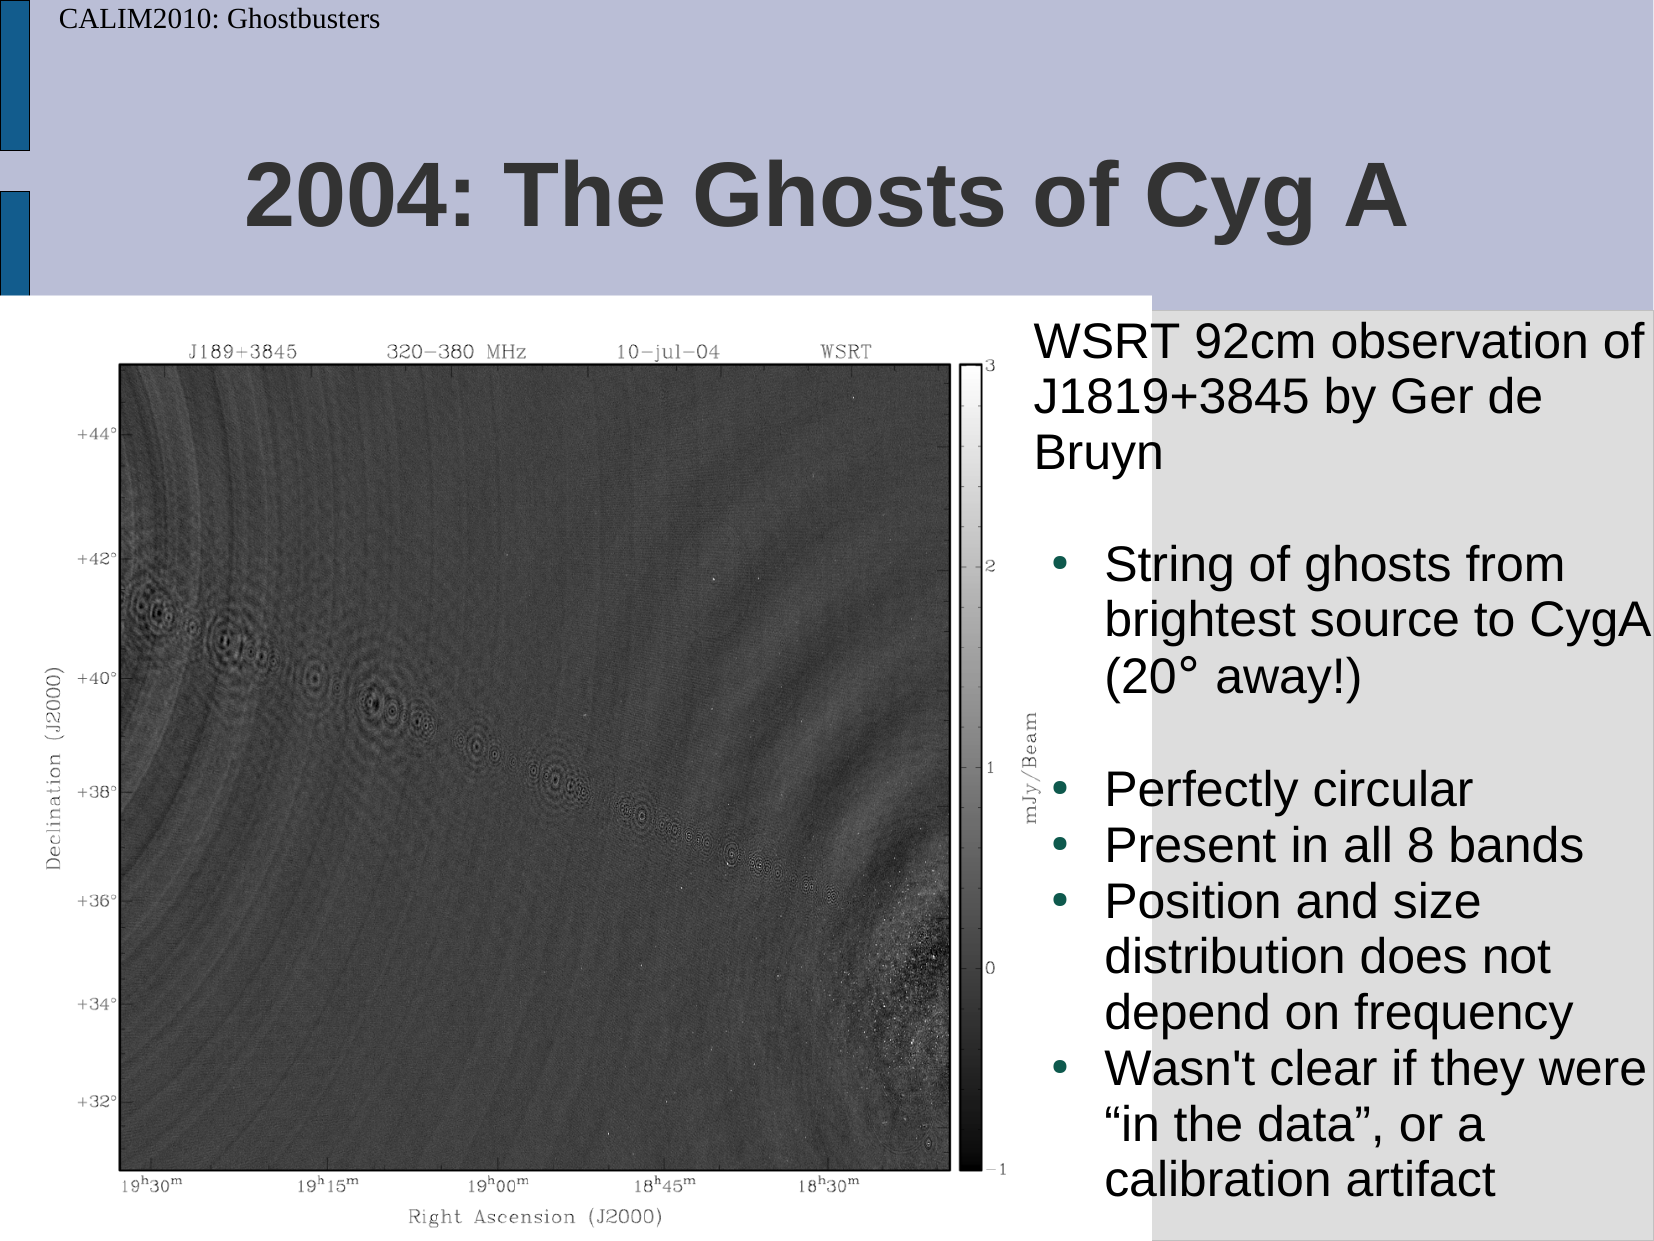

CALIM2010: Ghostbusters
# 2004: The Ghosts of Cyg A
WSRT 92cm observation of J1819+3845 by Ger de Bruyn
String of ghosts from brightest source to CygA
(20° away!)
Perfectly circular
Present in all 8 bands
Position and size distribution does not depend on frequency
Wasn't clear if they were “in the data”, or a calibration artifact